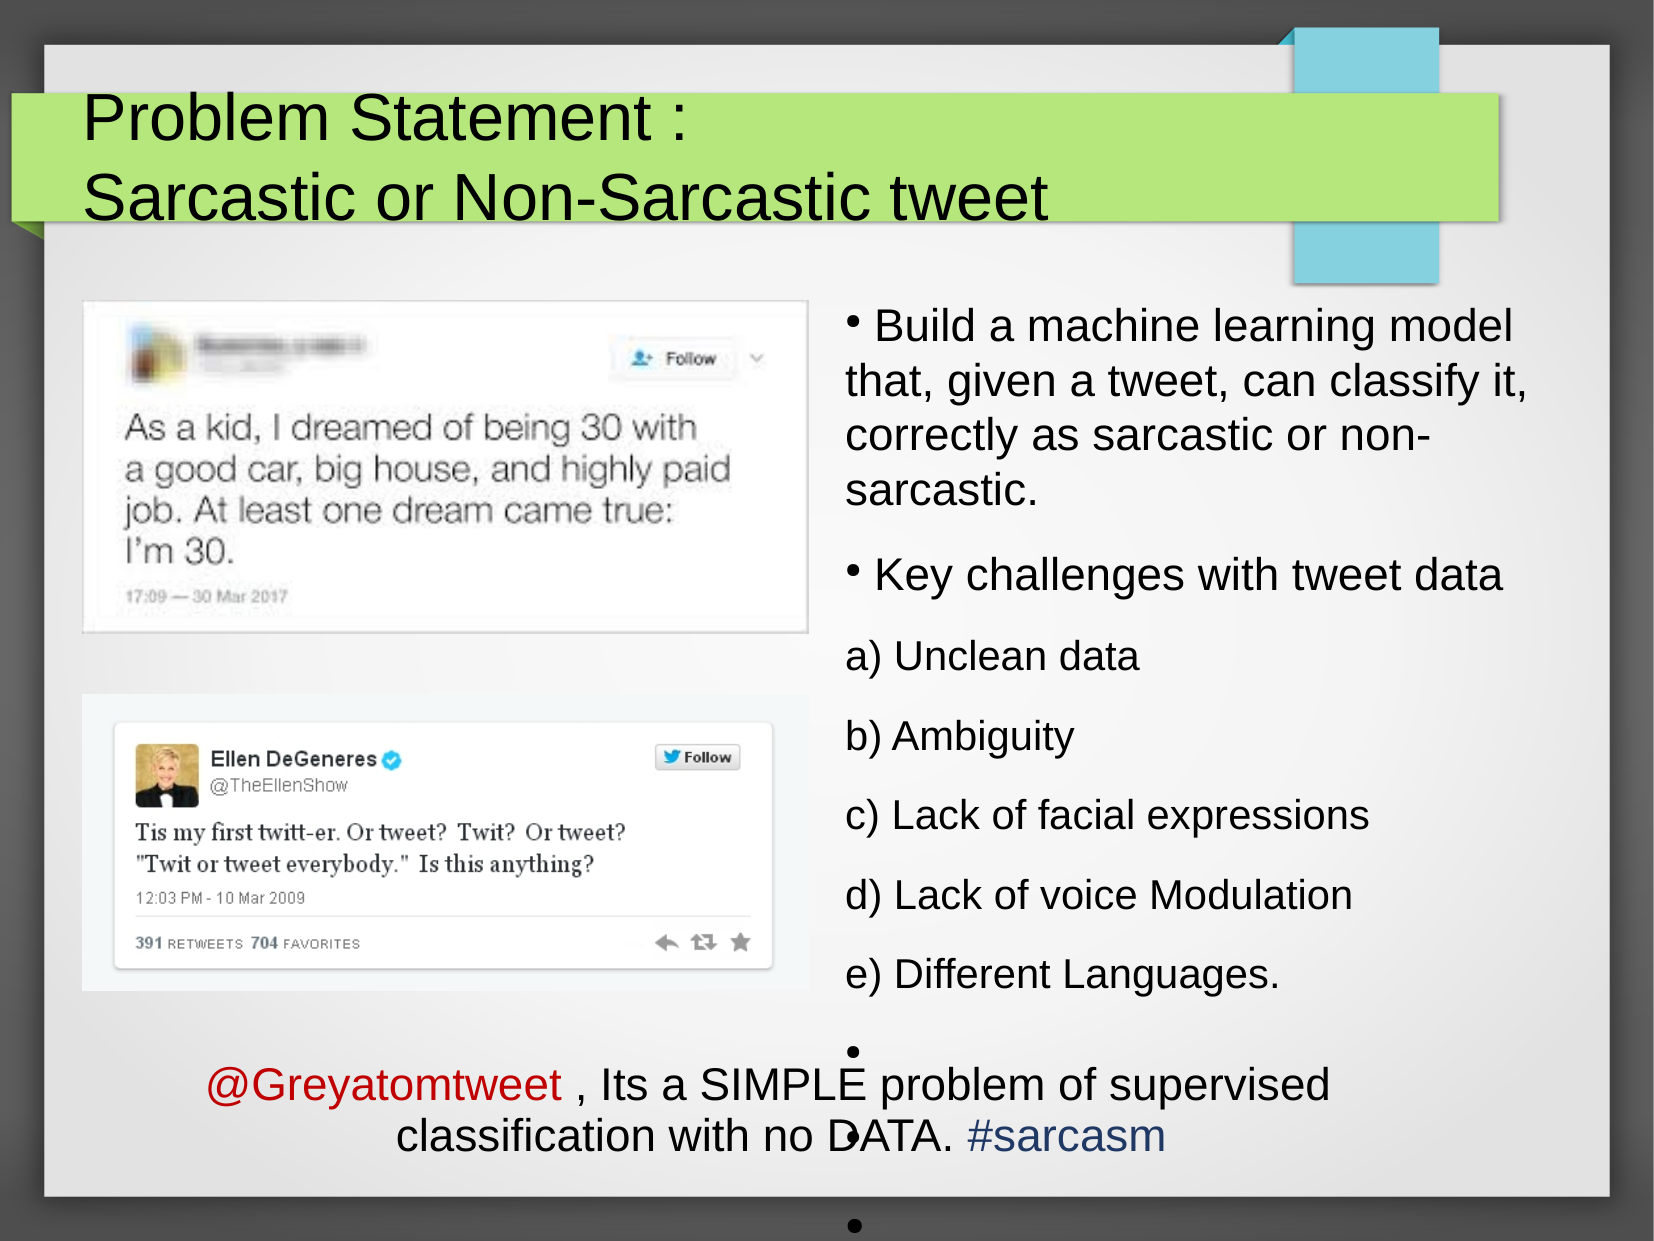

# Problem Statement : Sarcastic or Non-Sarcastic tweet
 Build a machine learning model that, given a tweet, can classify it, correctly as sarcastic or non-sarcastic.
 Key challenges with tweet data
a) Unclean data
b) Ambiguity
c) Lack of facial expressions
d) Lack of voice Modulation
e) Different Languages.
@Greyatomtweet , Its a SIMPLE problem of supervised
 classification with no DATA. #sarcasm